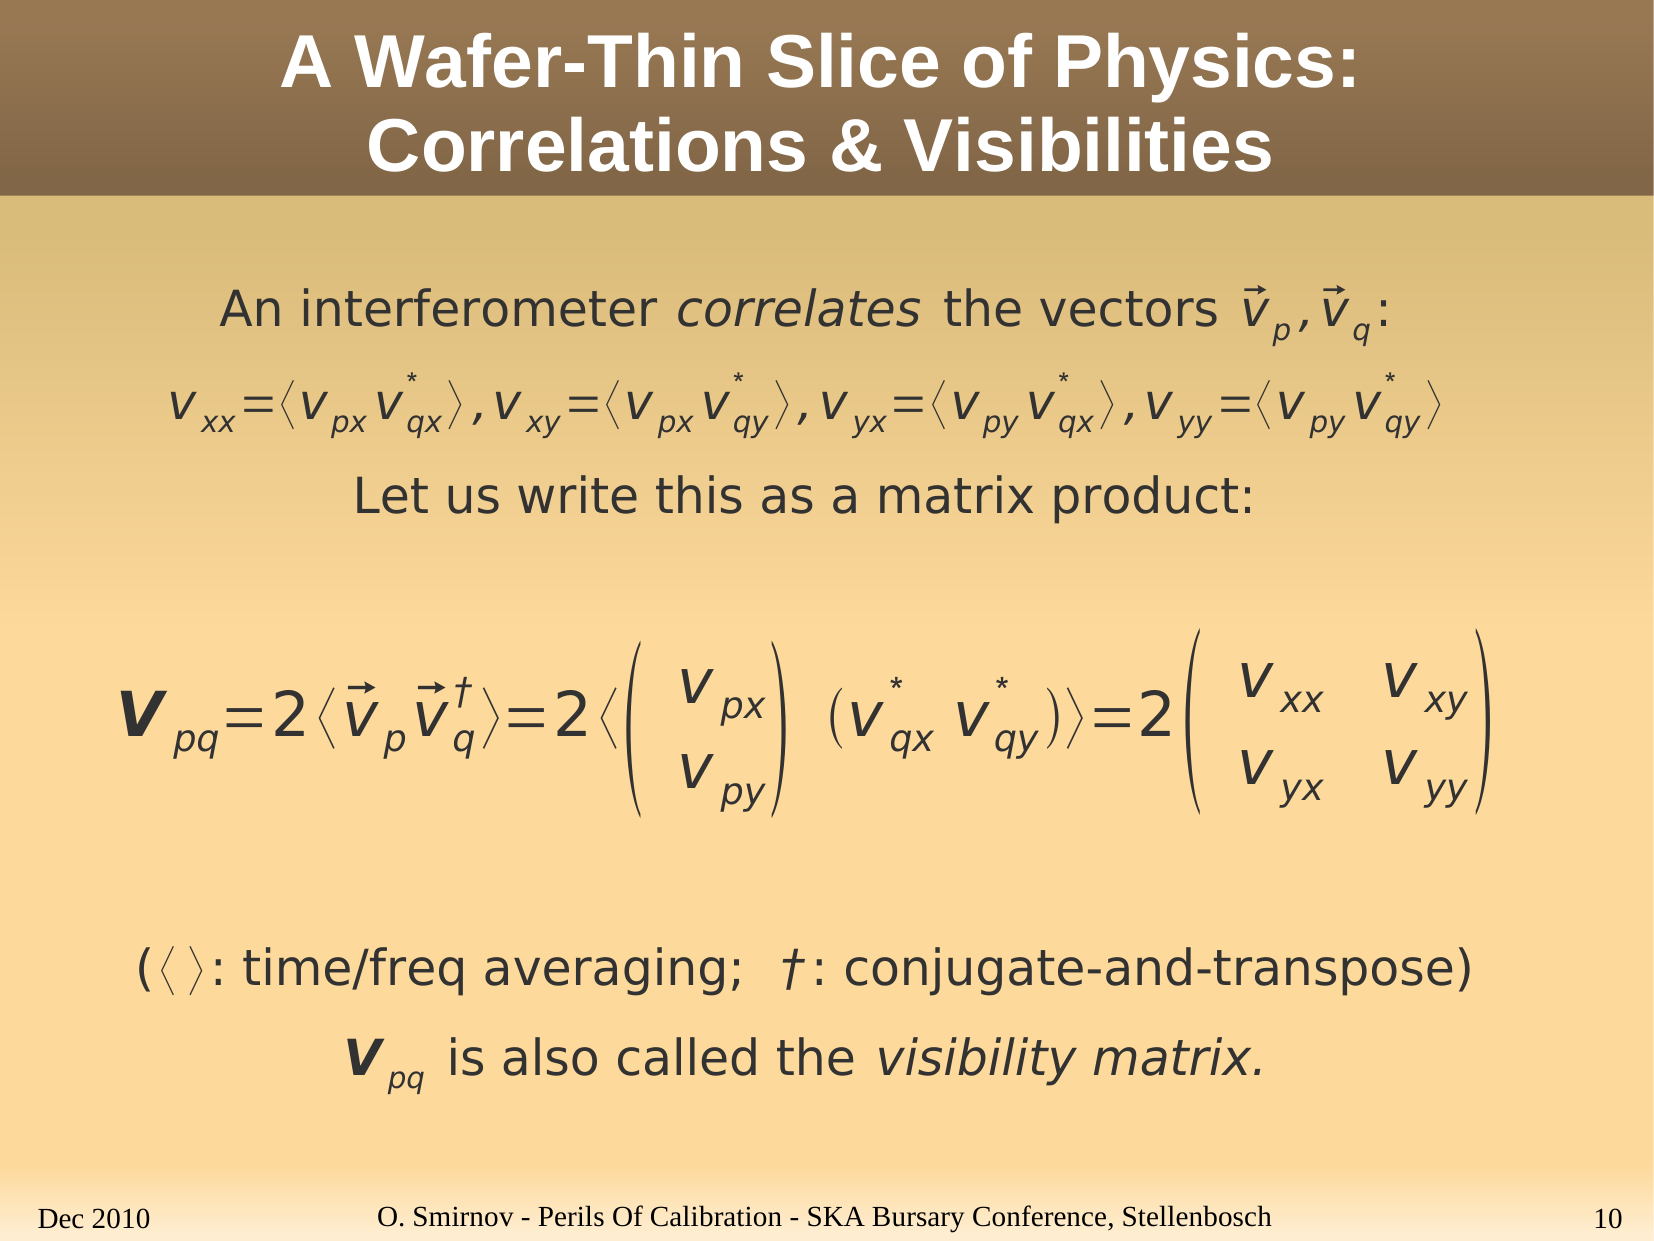

# A Wafer-Thin Slice of Physics: Correlations & Visibilities
O. Smirnov - Perils Of Calibration - SKA Bursary Conference, Stellenbosch
Dec 2010
10